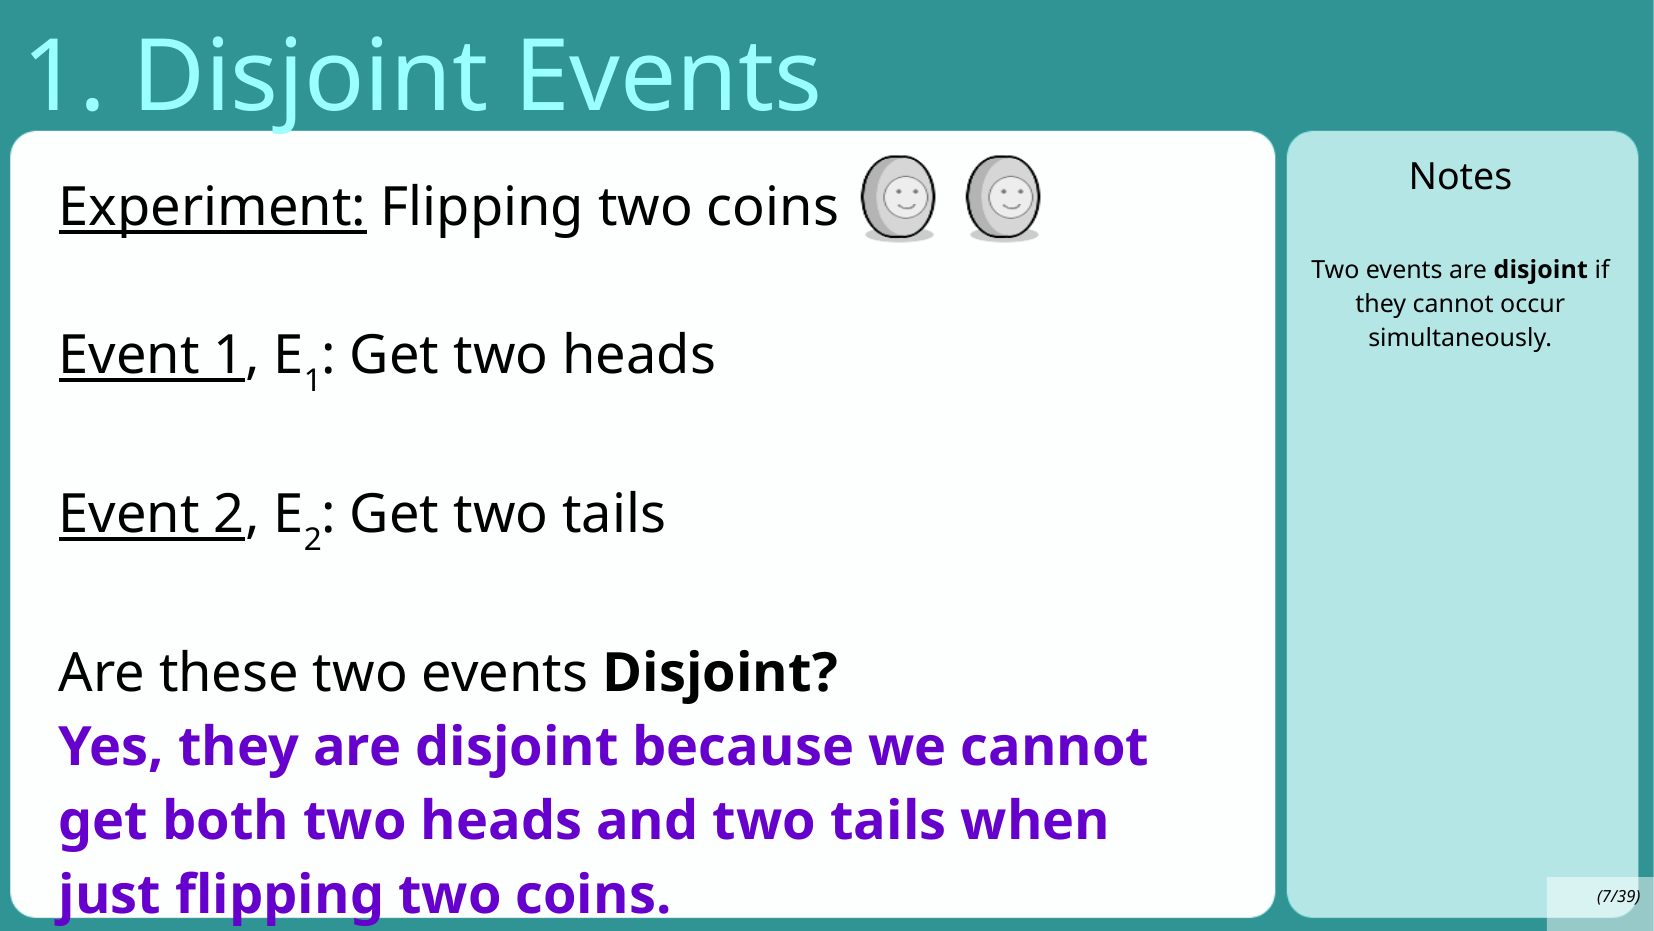

# 1. Disjoint Events
Notes
Two events are disjoint if they cannot occur simultaneously.
Experiment: Flipping two coins
Event 1, E1: Get two heads
Event 2, E2: Get two tails
Are these two events Disjoint?
Yes, they are disjoint because we cannot get both two heads and two tails when just flipping two coins.